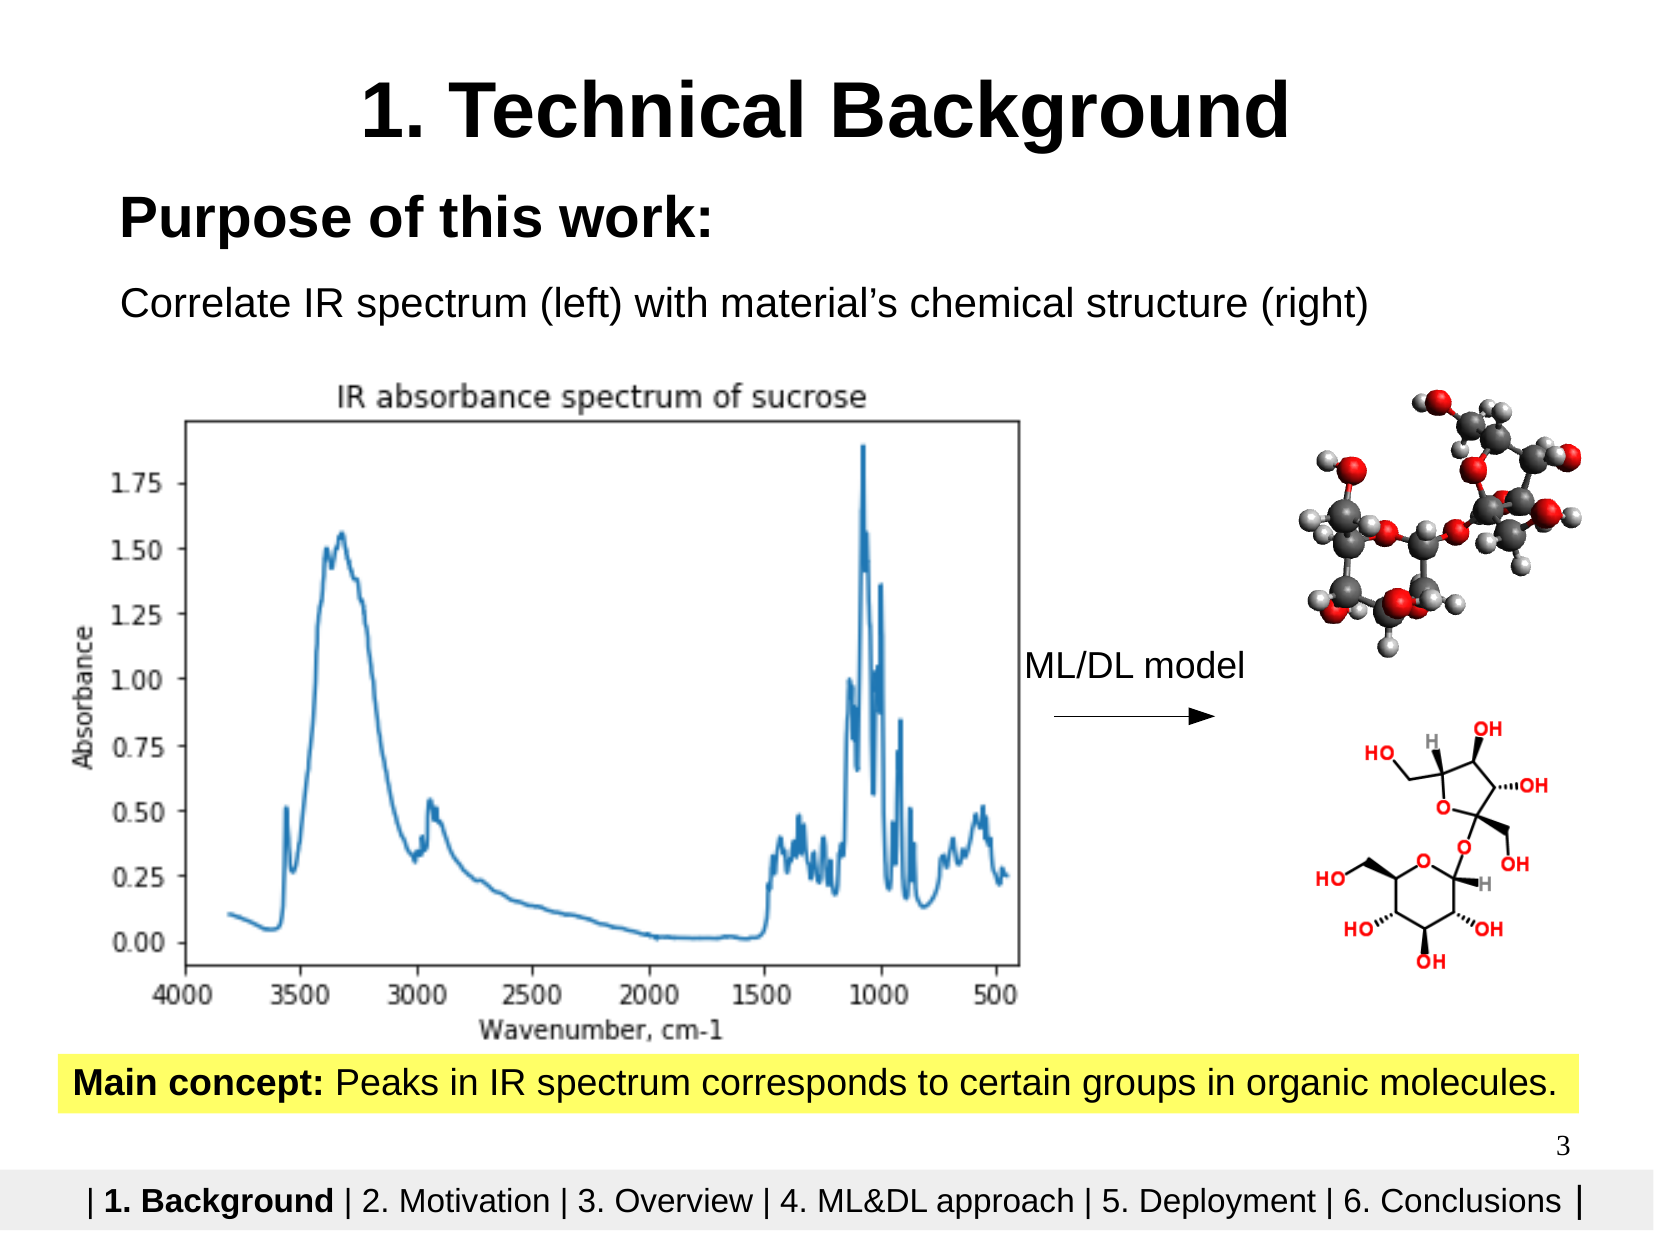

# 1. Technical Background
Purpose of this work:
Correlate IR spectrum (left) with material’s chemical structure (right)
ML/DL model
Main concept: Peaks in IR spectrum corresponds to certain groups in organic molecules.
3
| 1. Background | 2. Motivation | 3. Overview | 4. ML&DL approach | 5. Deployment | 6. Conclusions |